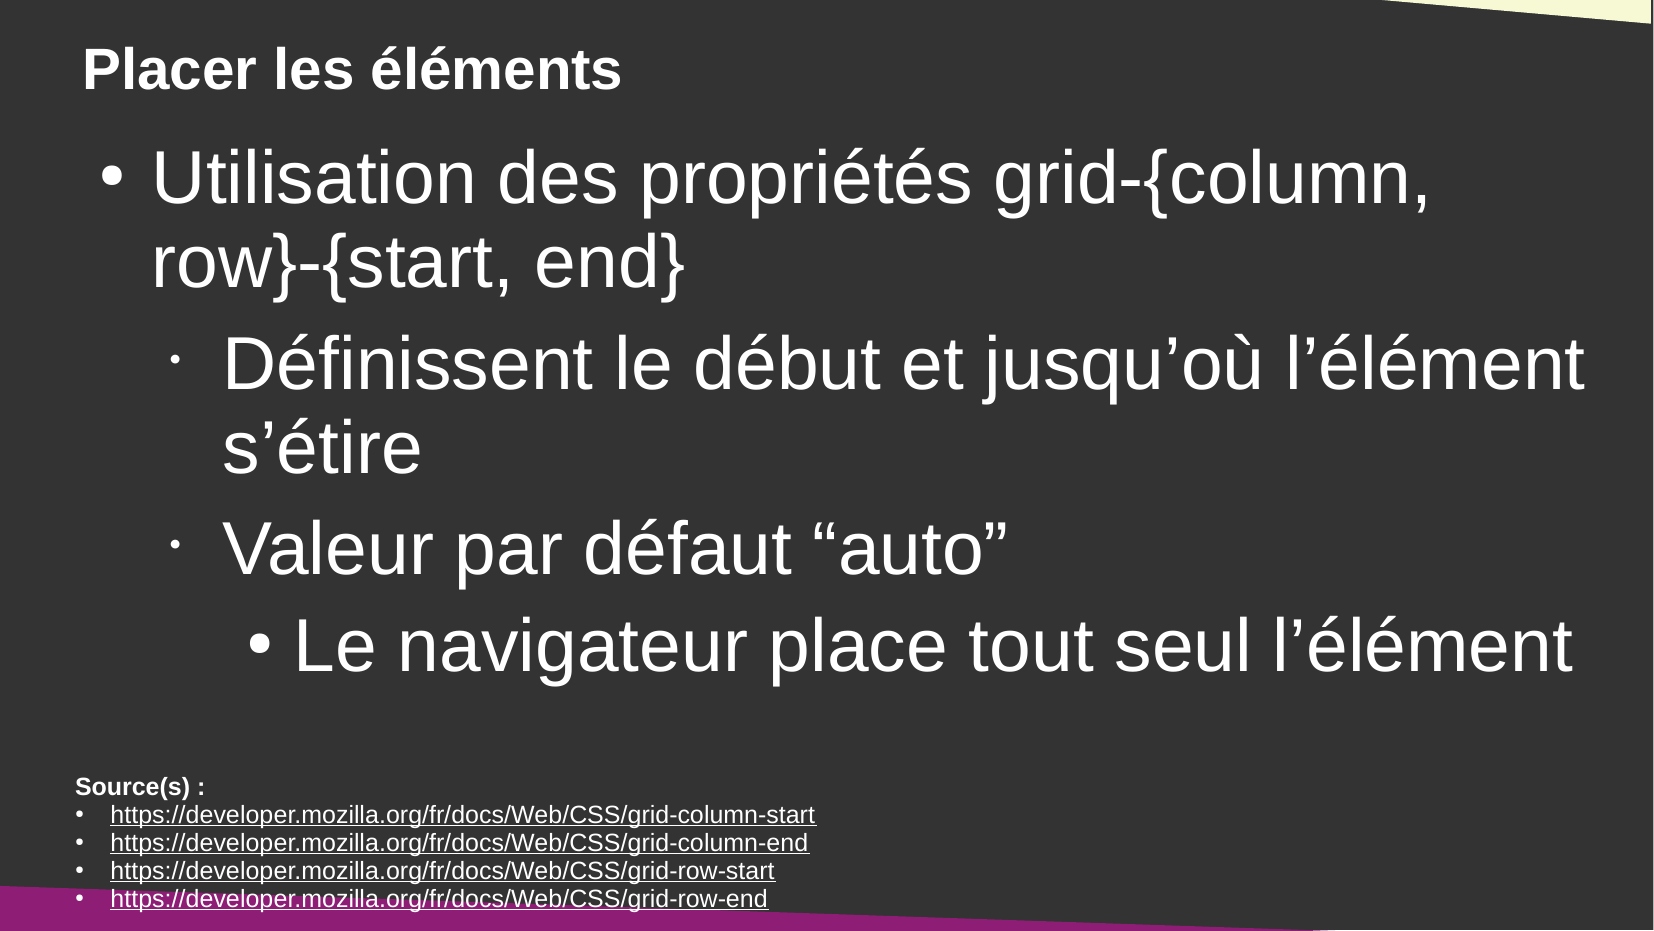

# Placer les éléments
Utilisation des propriétés grid-{column, row}-{start, end}
Définissent le début et jusqu’où l’élément s’étire
Valeur par défaut “auto”
Le navigateur place tout seul l’élément
Source(s) :
https://developer.mozilla.org/fr/docs/Web/CSS/grid-column-start
https://developer.mozilla.org/fr/docs/Web/CSS/grid-column-end
https://developer.mozilla.org/fr/docs/Web/CSS/grid-row-start
https://developer.mozilla.org/fr/docs/Web/CSS/grid-row-end